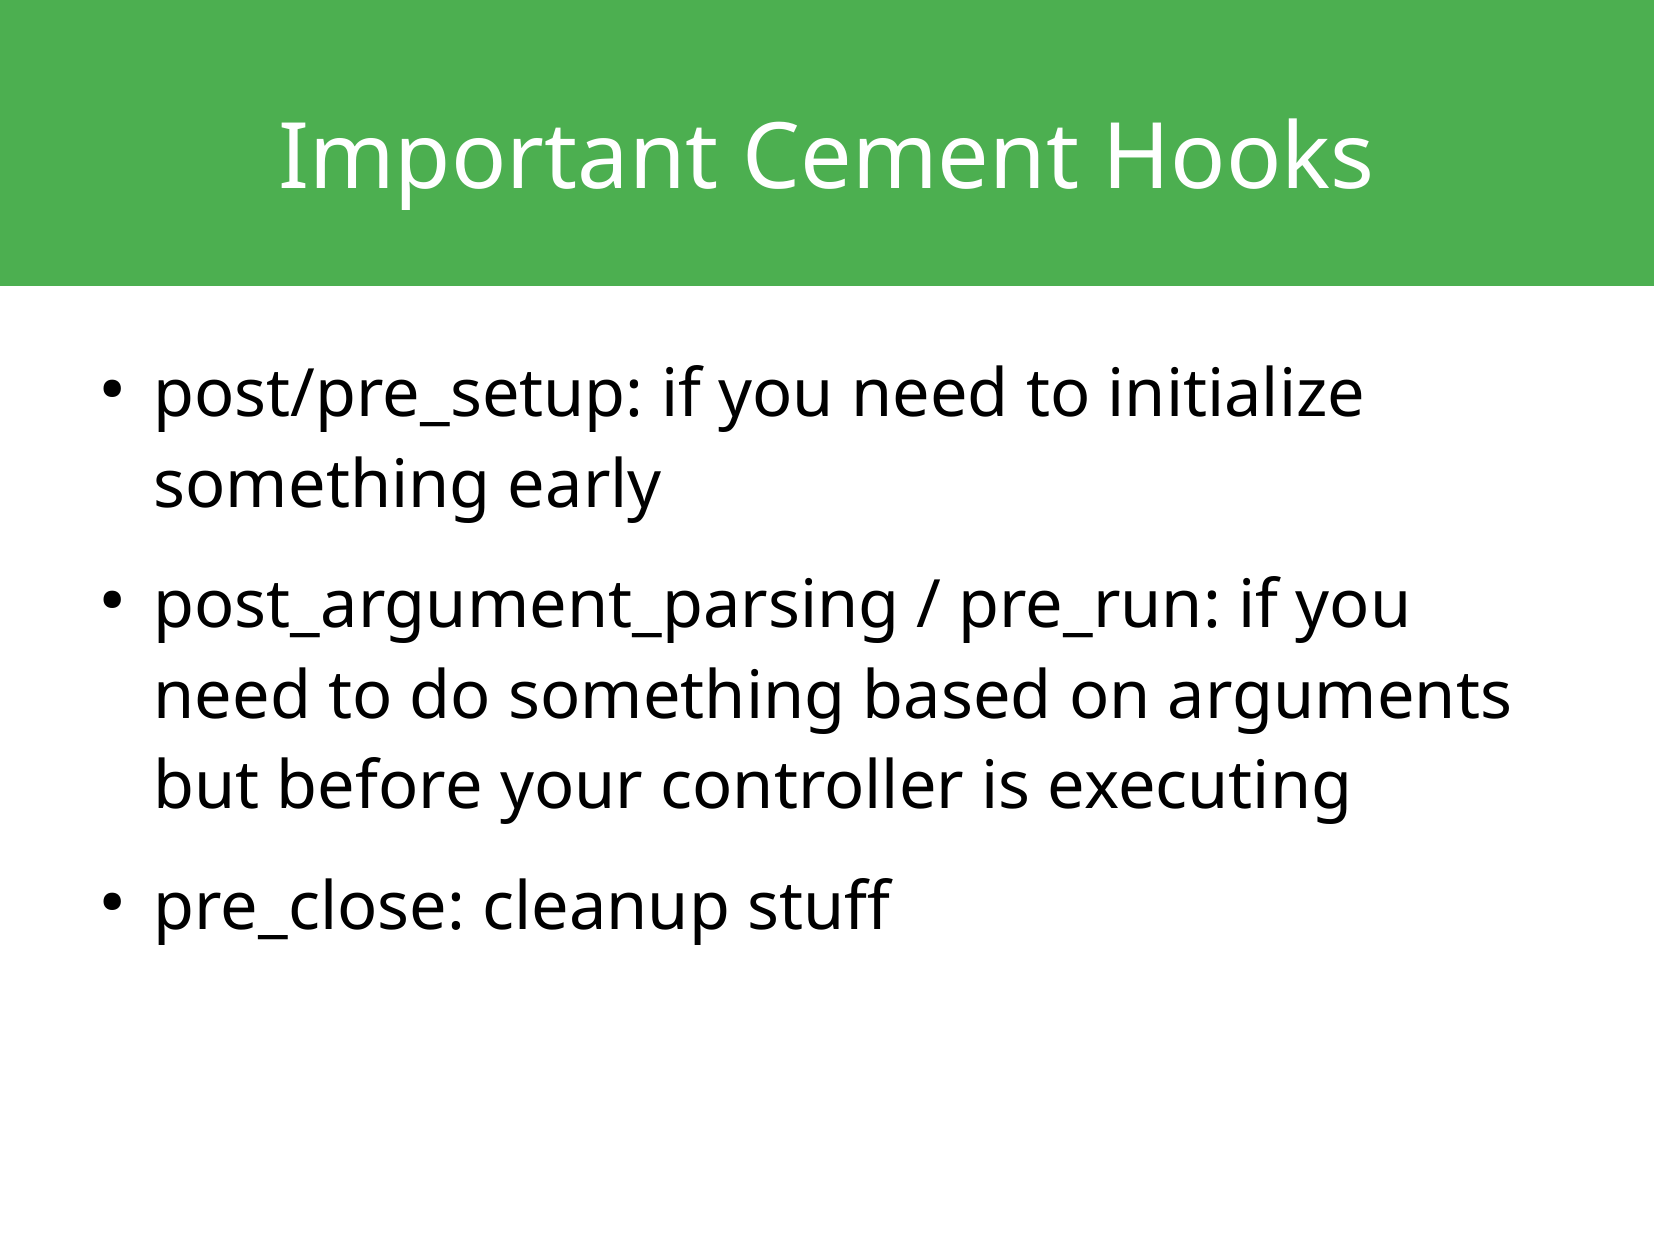

# Important Cement Hooks
post/pre_setup: if you need to initialize something early
post_argument_parsing / pre_run: if you need to do something based on arguments but before your controller is executing
pre_close: cleanup stuff